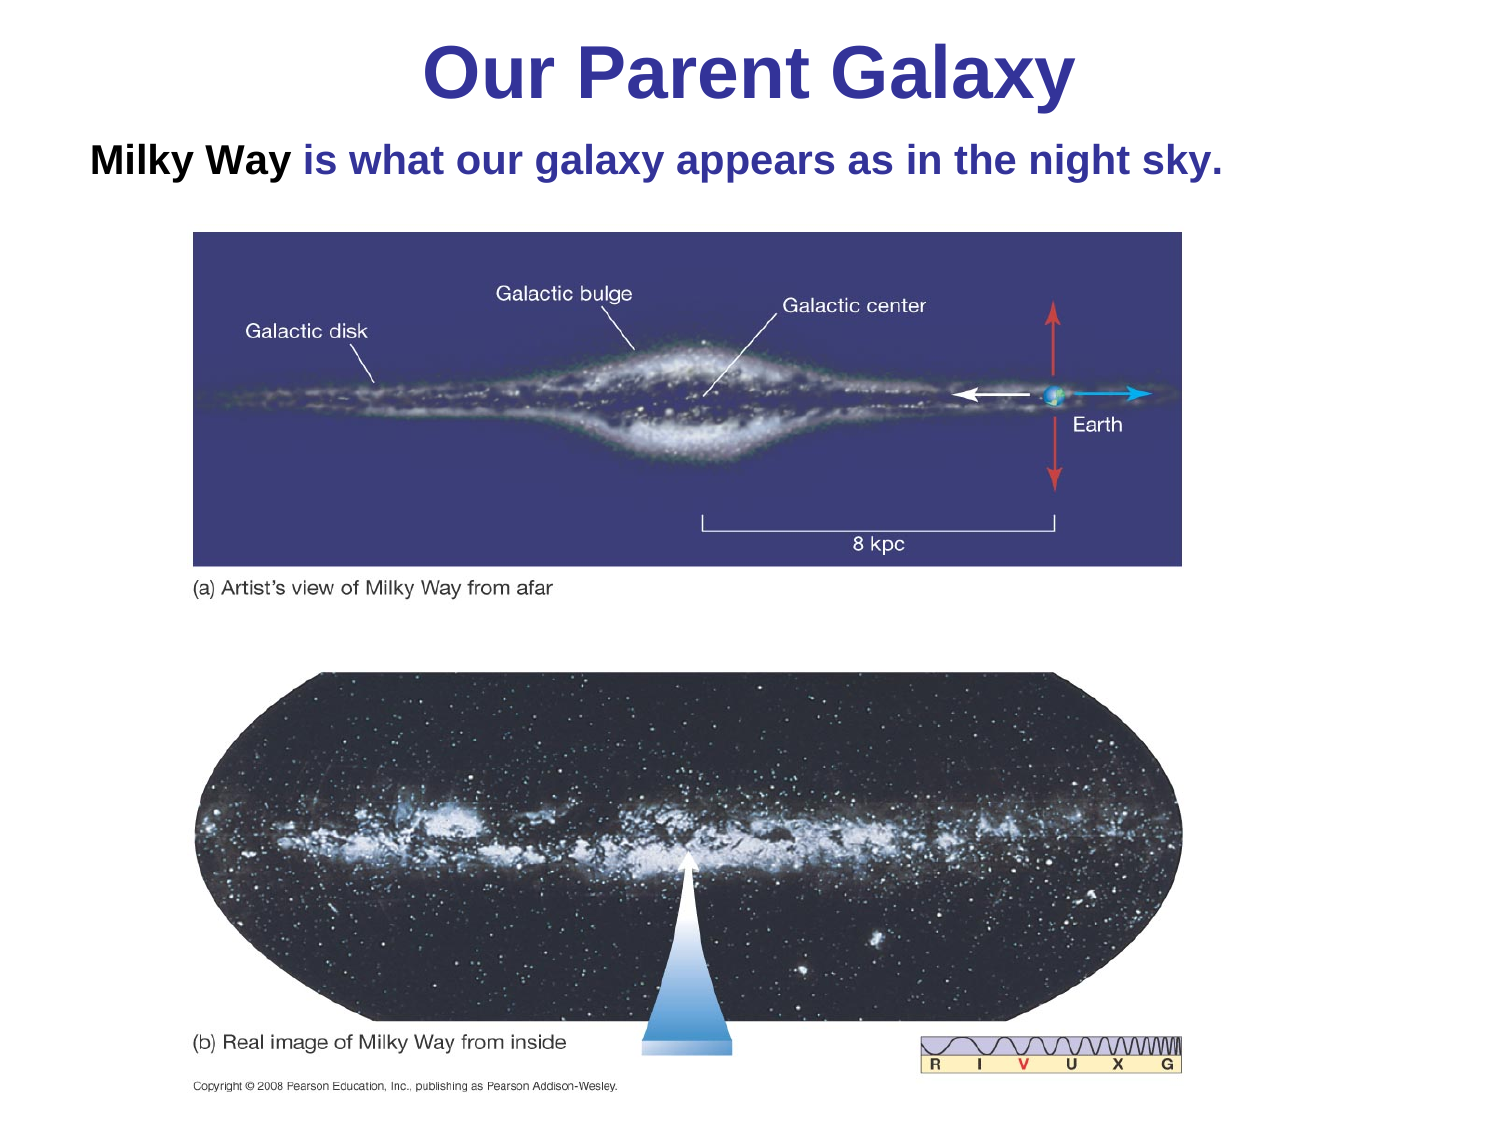

# Our Parent Galaxy
Milky Way is what our galaxy appears as in the night sky.